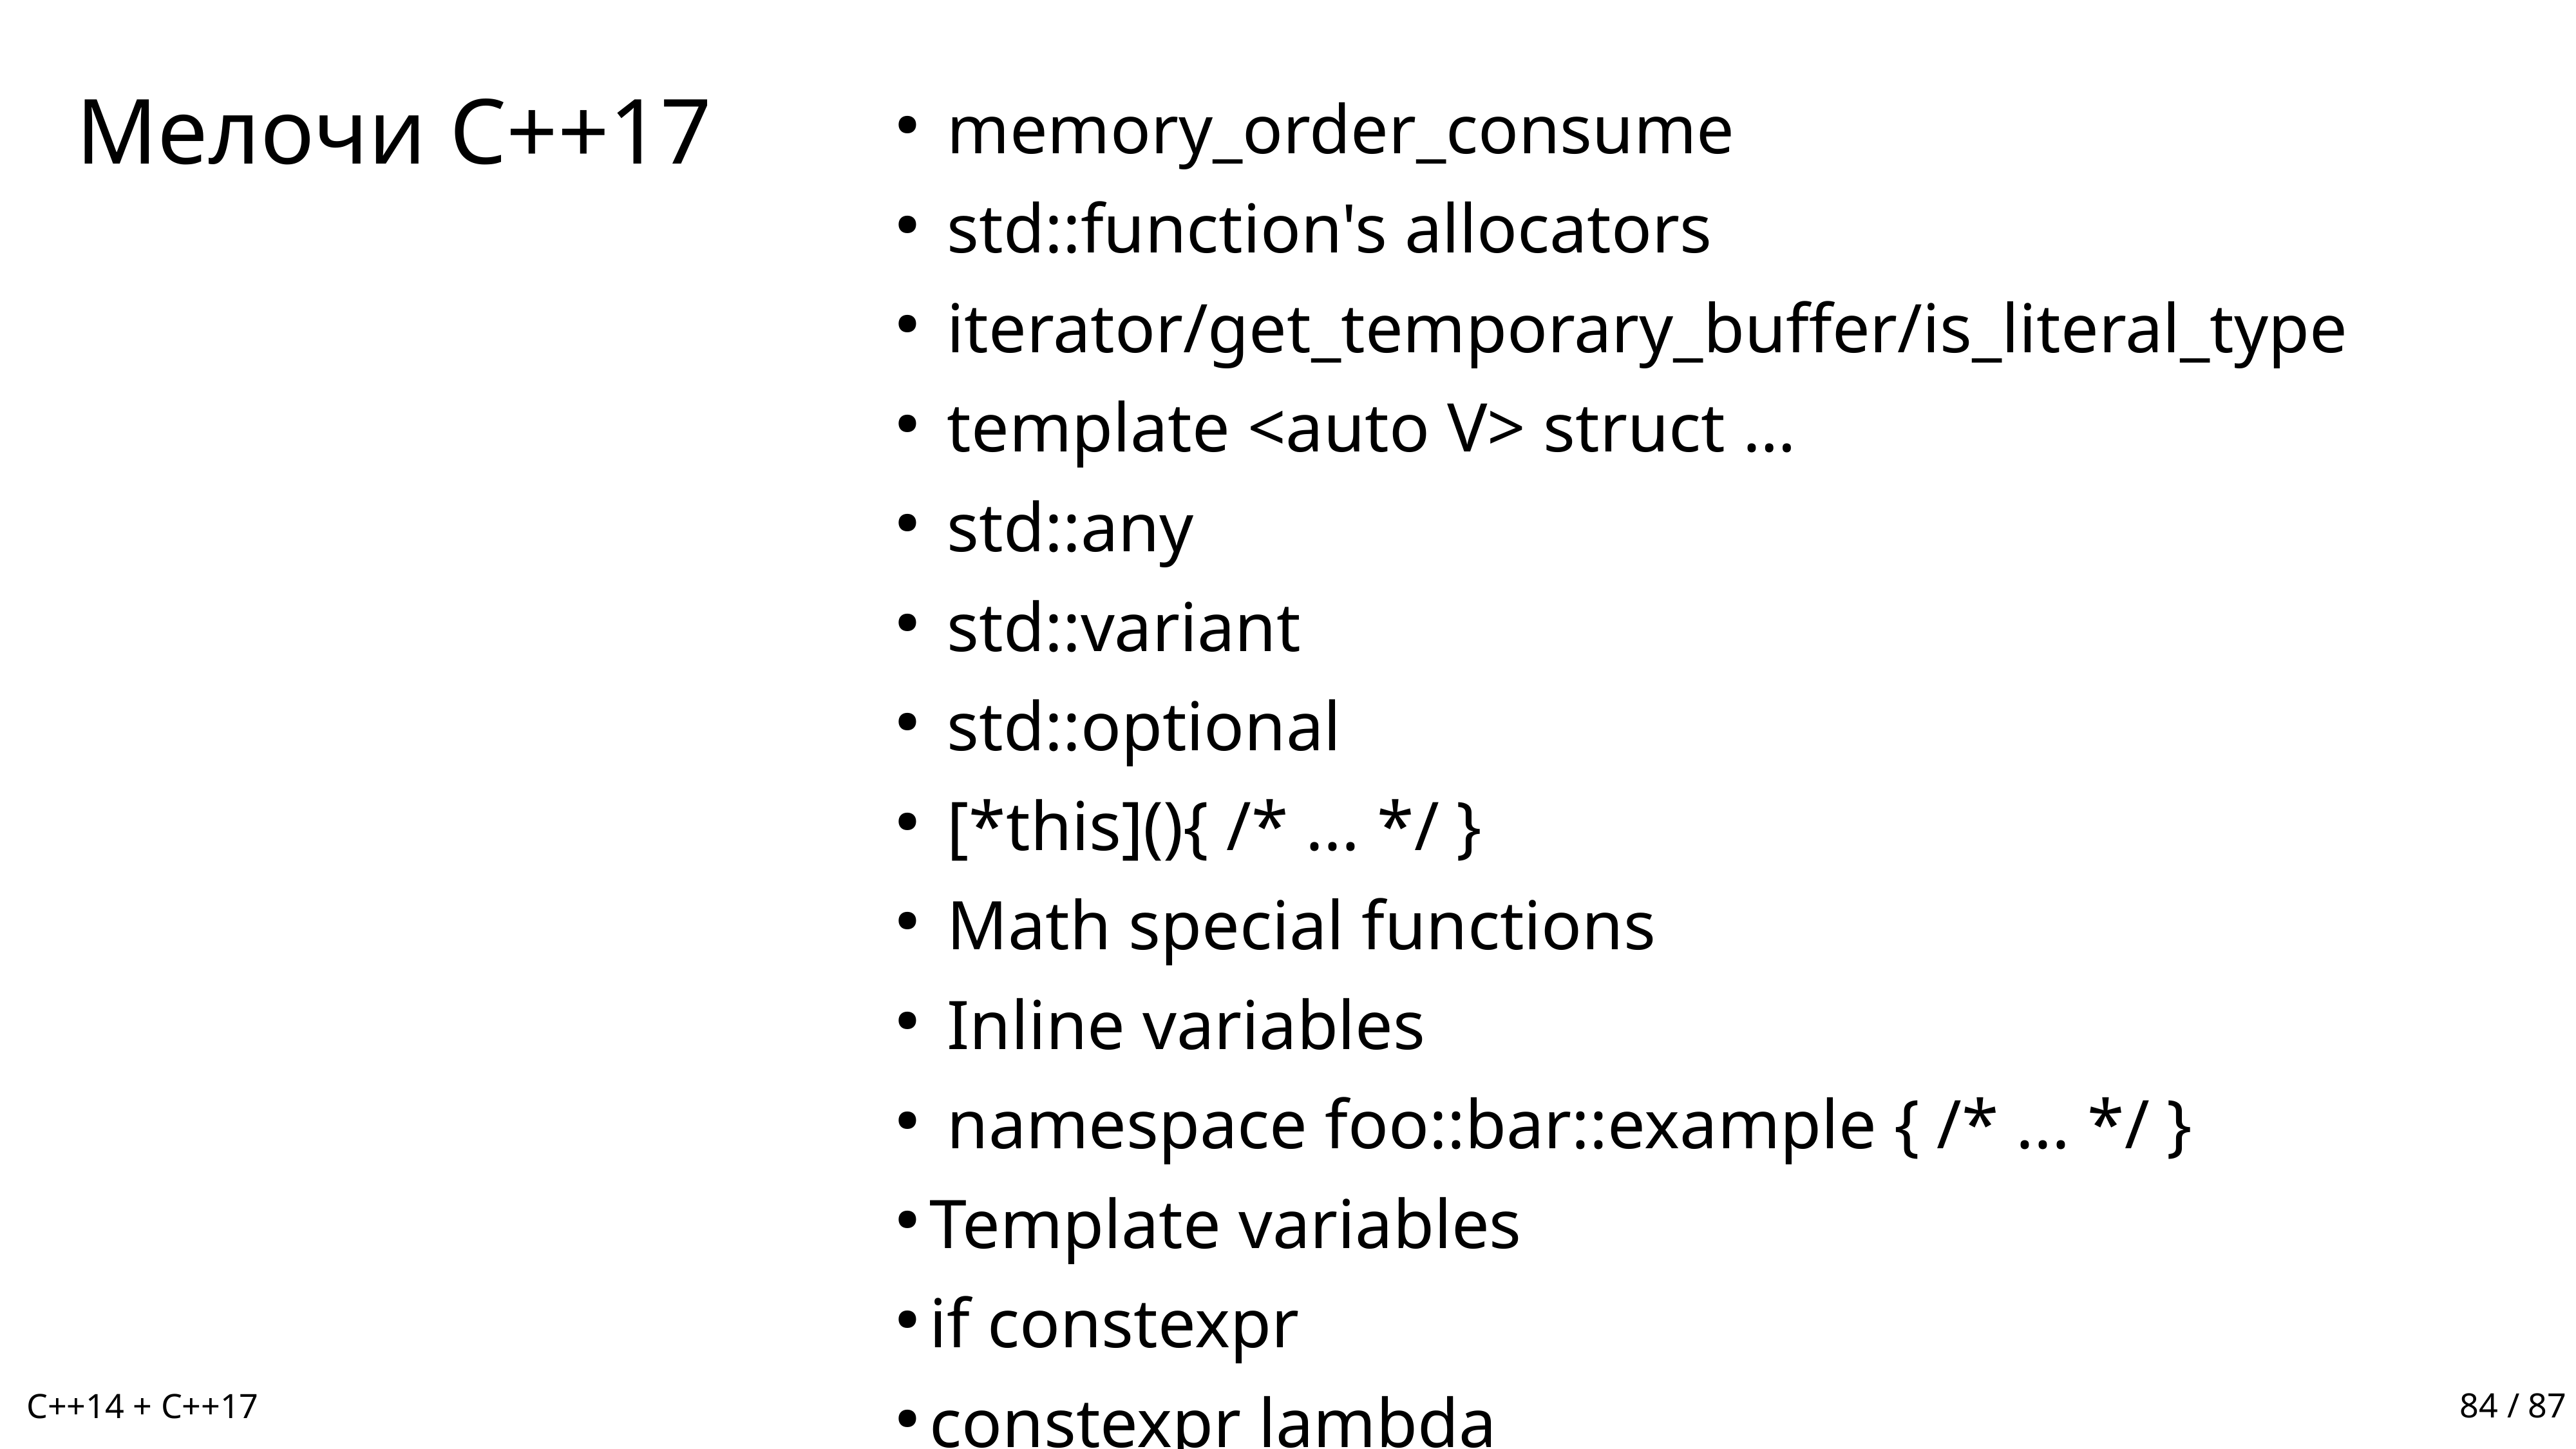

# Мелочи C++17
 memory_order_consume
 std::function's allocators
 iterator/get_temporary_buffer/is_literal_type
 template <auto V> struct …
 std::any
 std::variant
 std::optional
 [*this](){ /* ... */ }
 Math special functions
 Inline variables
 namespace foo::bar::example { /* ... */ }
Template variables
if constexpr
constexpr lambda
C++14 + C++17